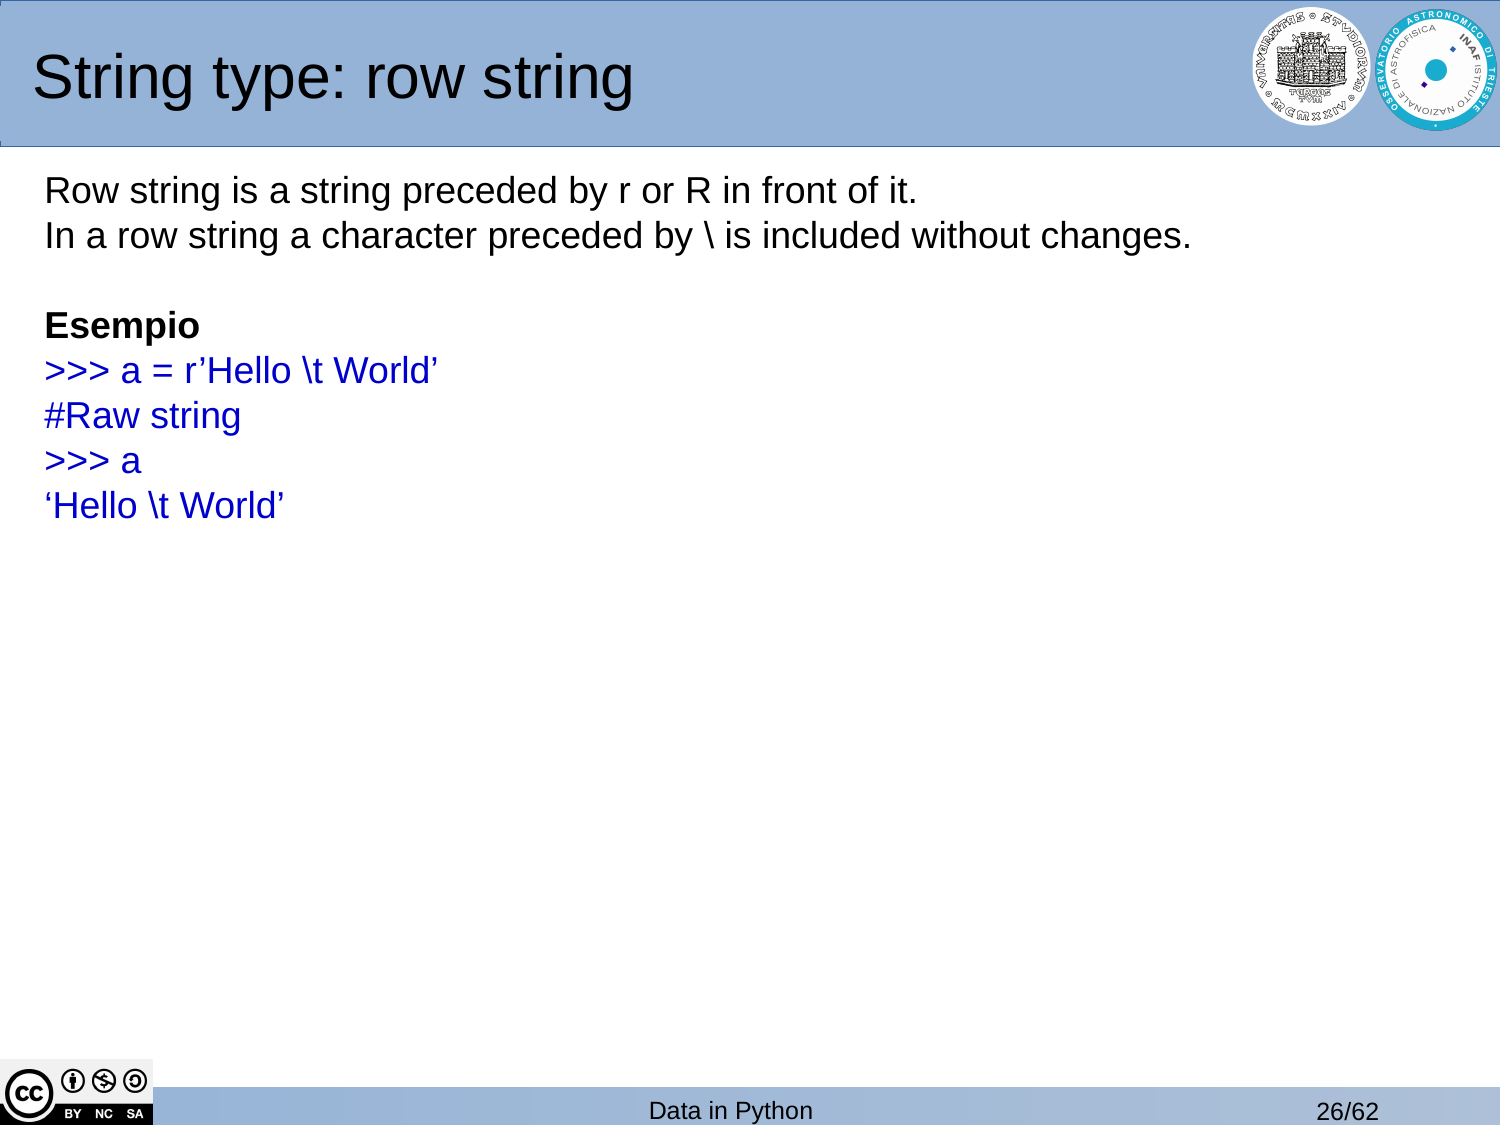

String type: row string
# Row string is a string preceded by r or R in front of it.
In a row string a character preceded by \ is included without changes.
Esempio
>>> a = r’Hello \t World’
#Raw string
>>> a
‘Hello \t World’